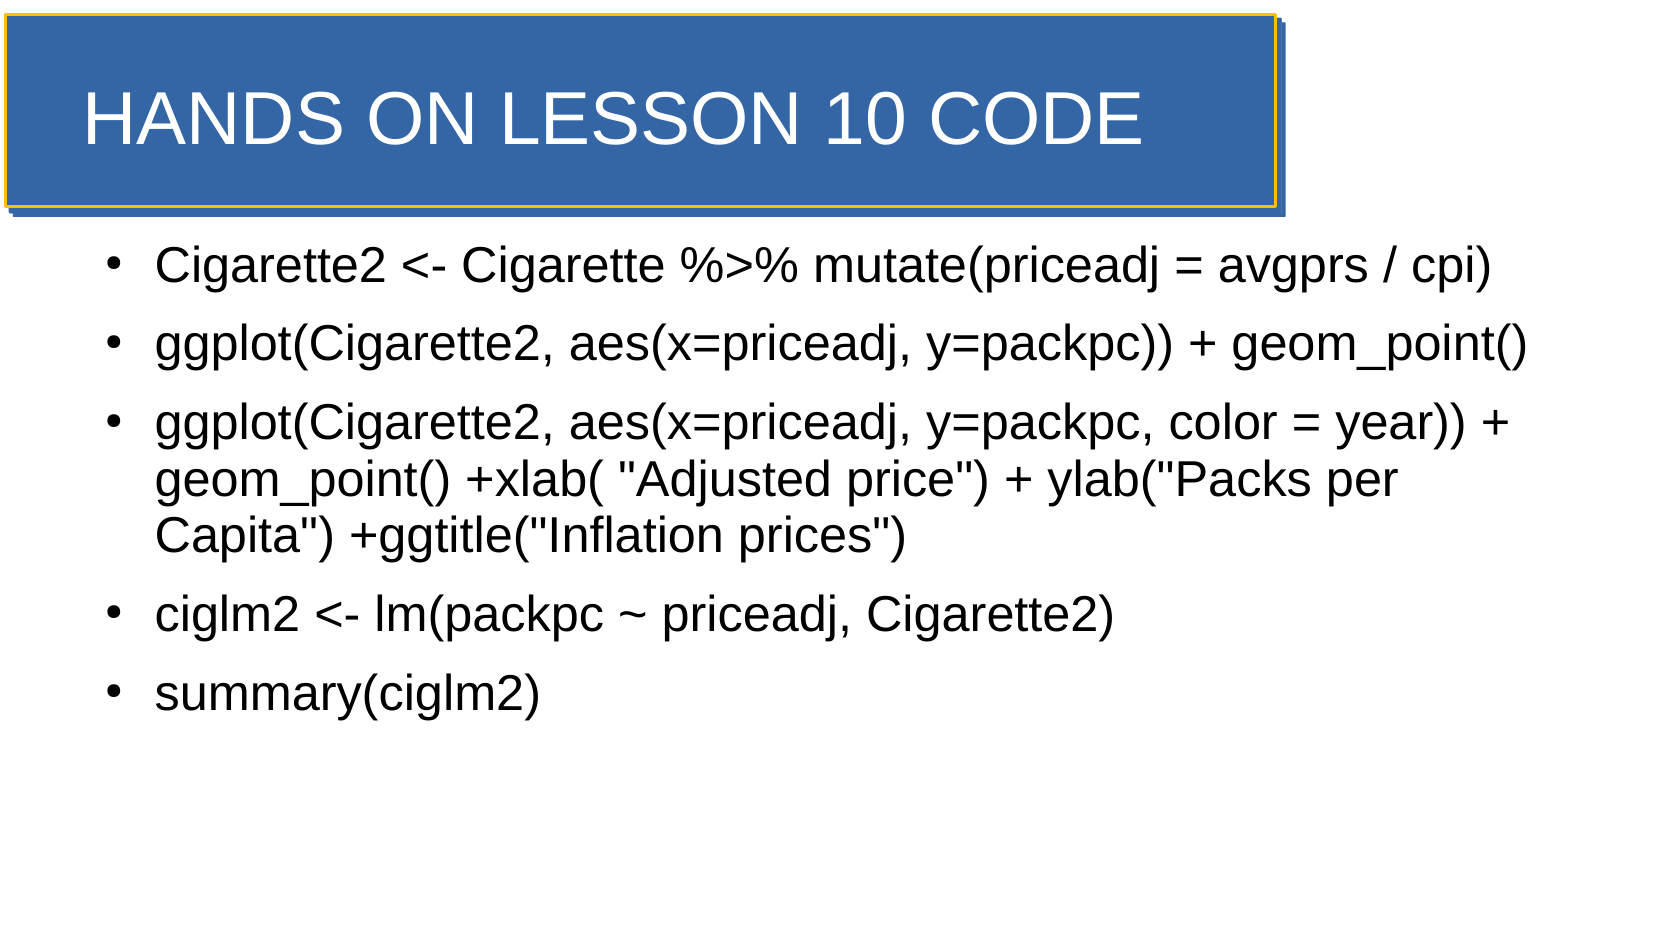

# HANDS ON LESSON 10 CODE
Cigarette2 <- Cigarette %>% mutate(priceadj = avgprs / cpi)
ggplot(Cigarette2, aes(x=priceadj, y=packpc)) + geom_point()
ggplot(Cigarette2, aes(x=priceadj, y=packpc, color = year)) + geom_point() +xlab( "Adjusted price") + ylab("Packs per Capita") +ggtitle("Inflation prices")
ciglm2 <- lm(packpc ~ priceadj, Cigarette2)
summary(ciglm2)